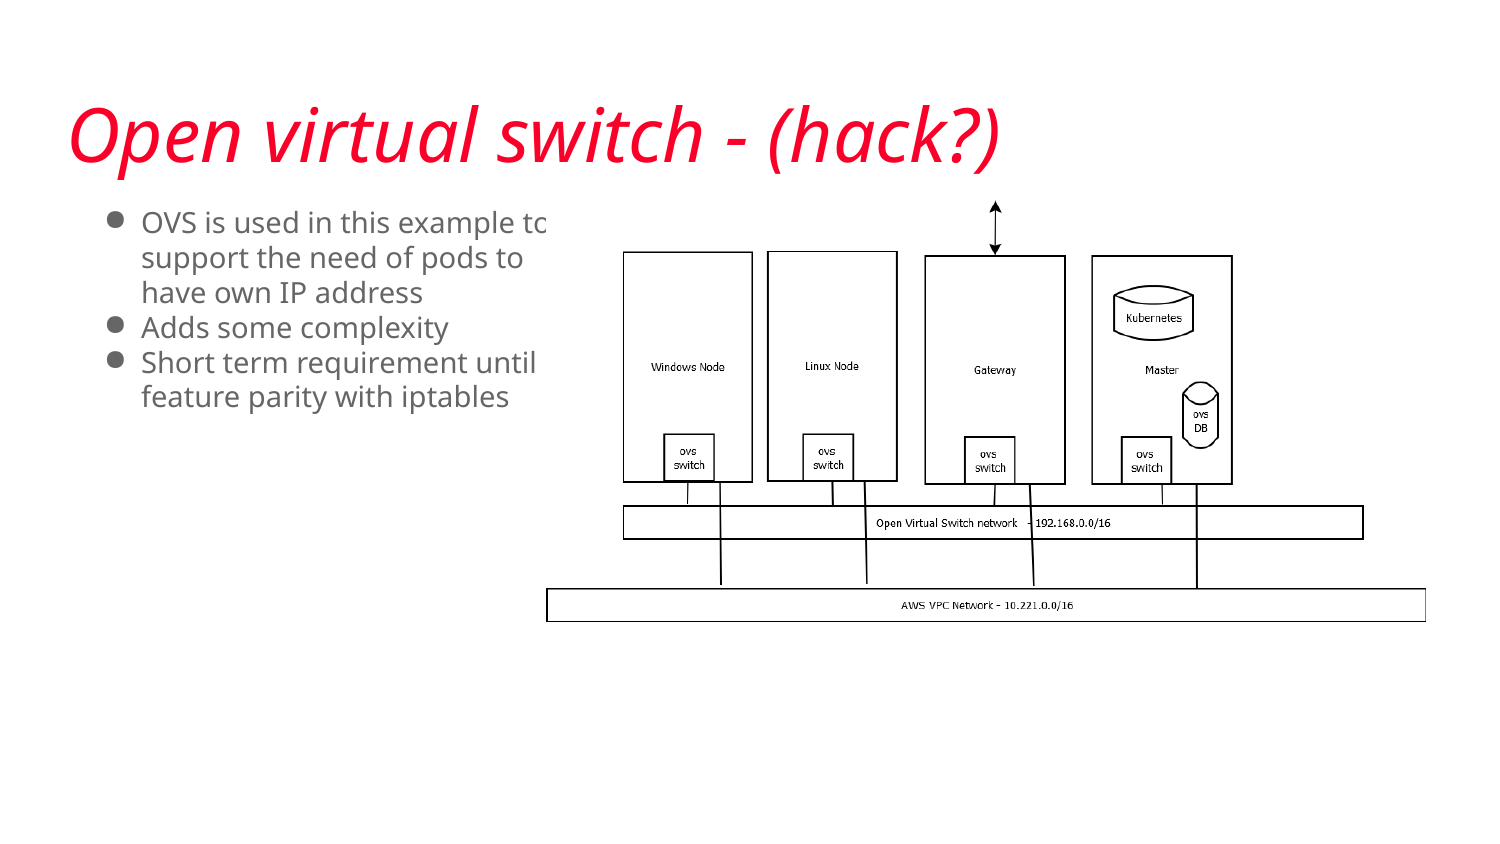

# Open virtual switch - (hack?)
OVS is used in this example to support the need of pods to have own IP address
Adds some complexity
Short term requirement until feature parity with iptables